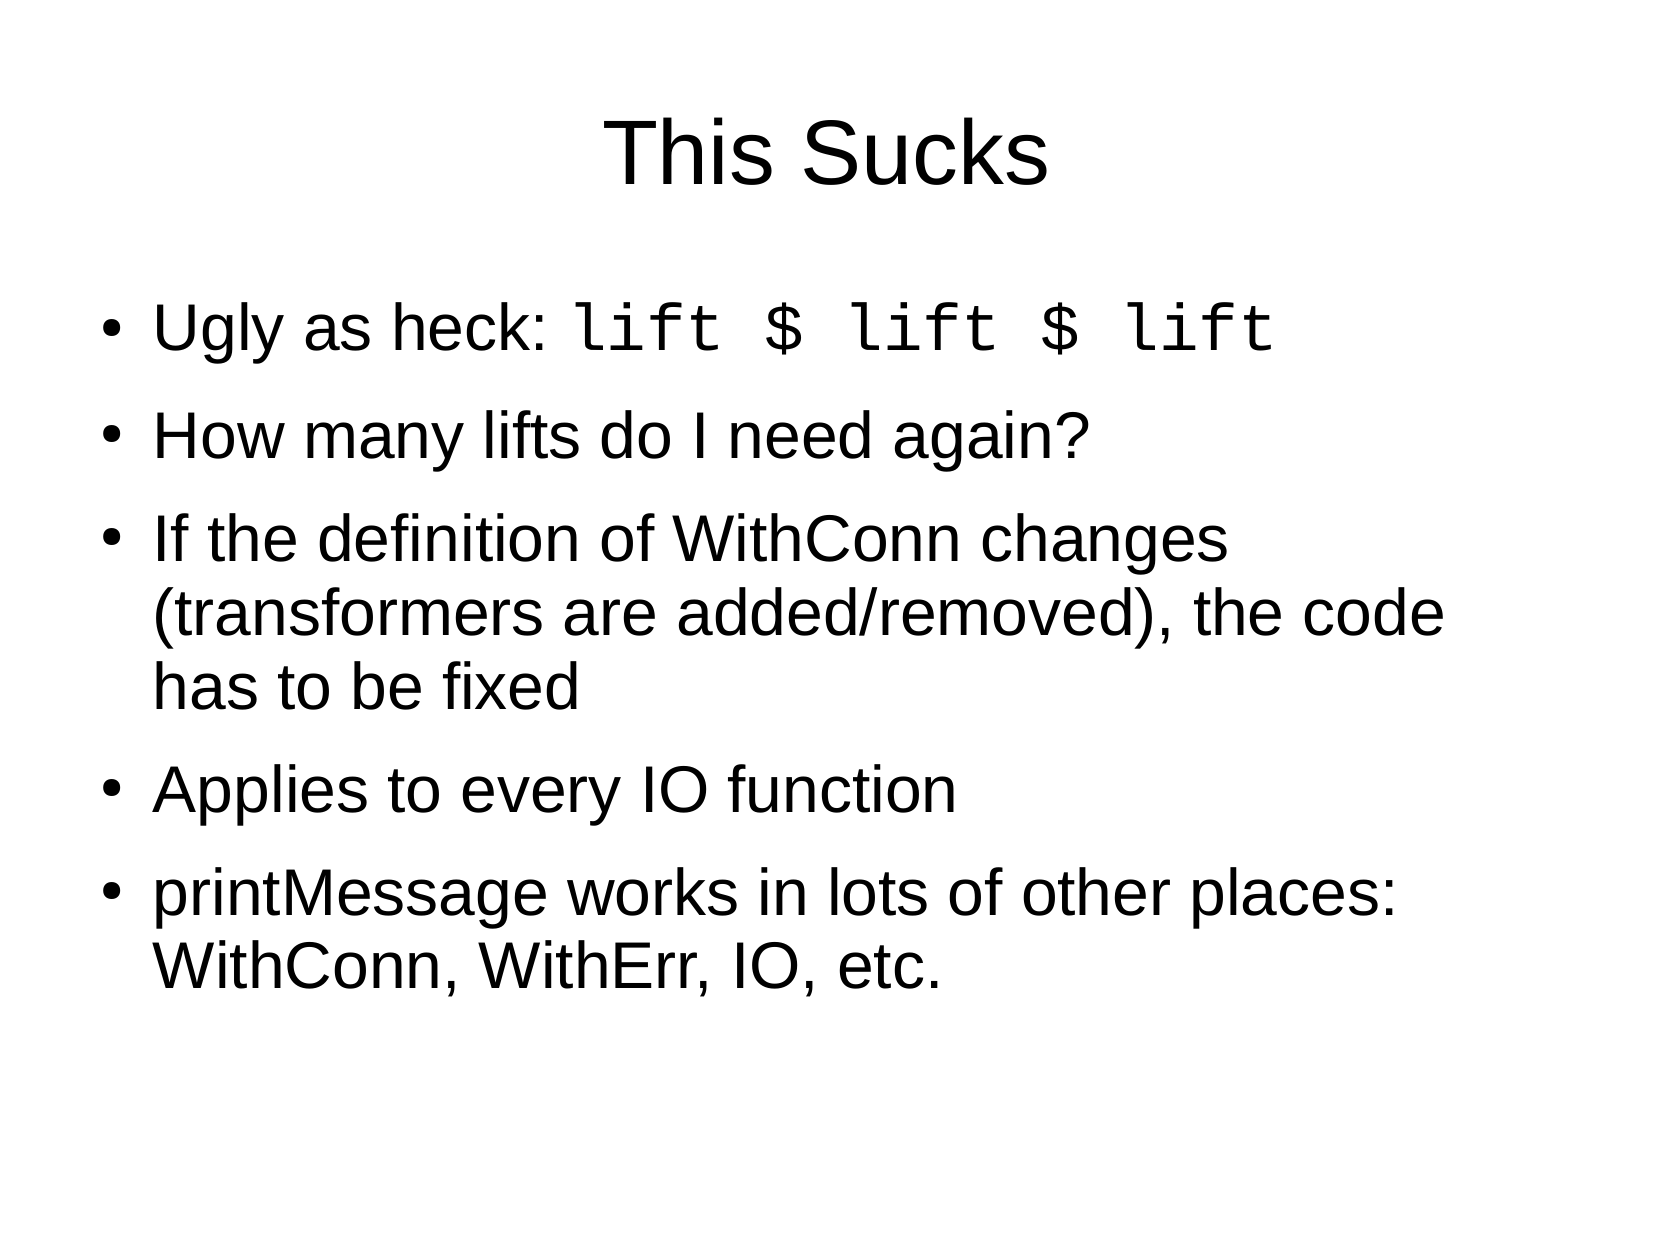

# This Sucks
Ugly as heck: lift $ lift $ lift
How many lifts do I need again?
If the definition of WithConn changes (transformers are added/removed), the code has to be fixed
Applies to every IO function
printMessage works in lots of other places: WithConn, WithErr, IO, etc.